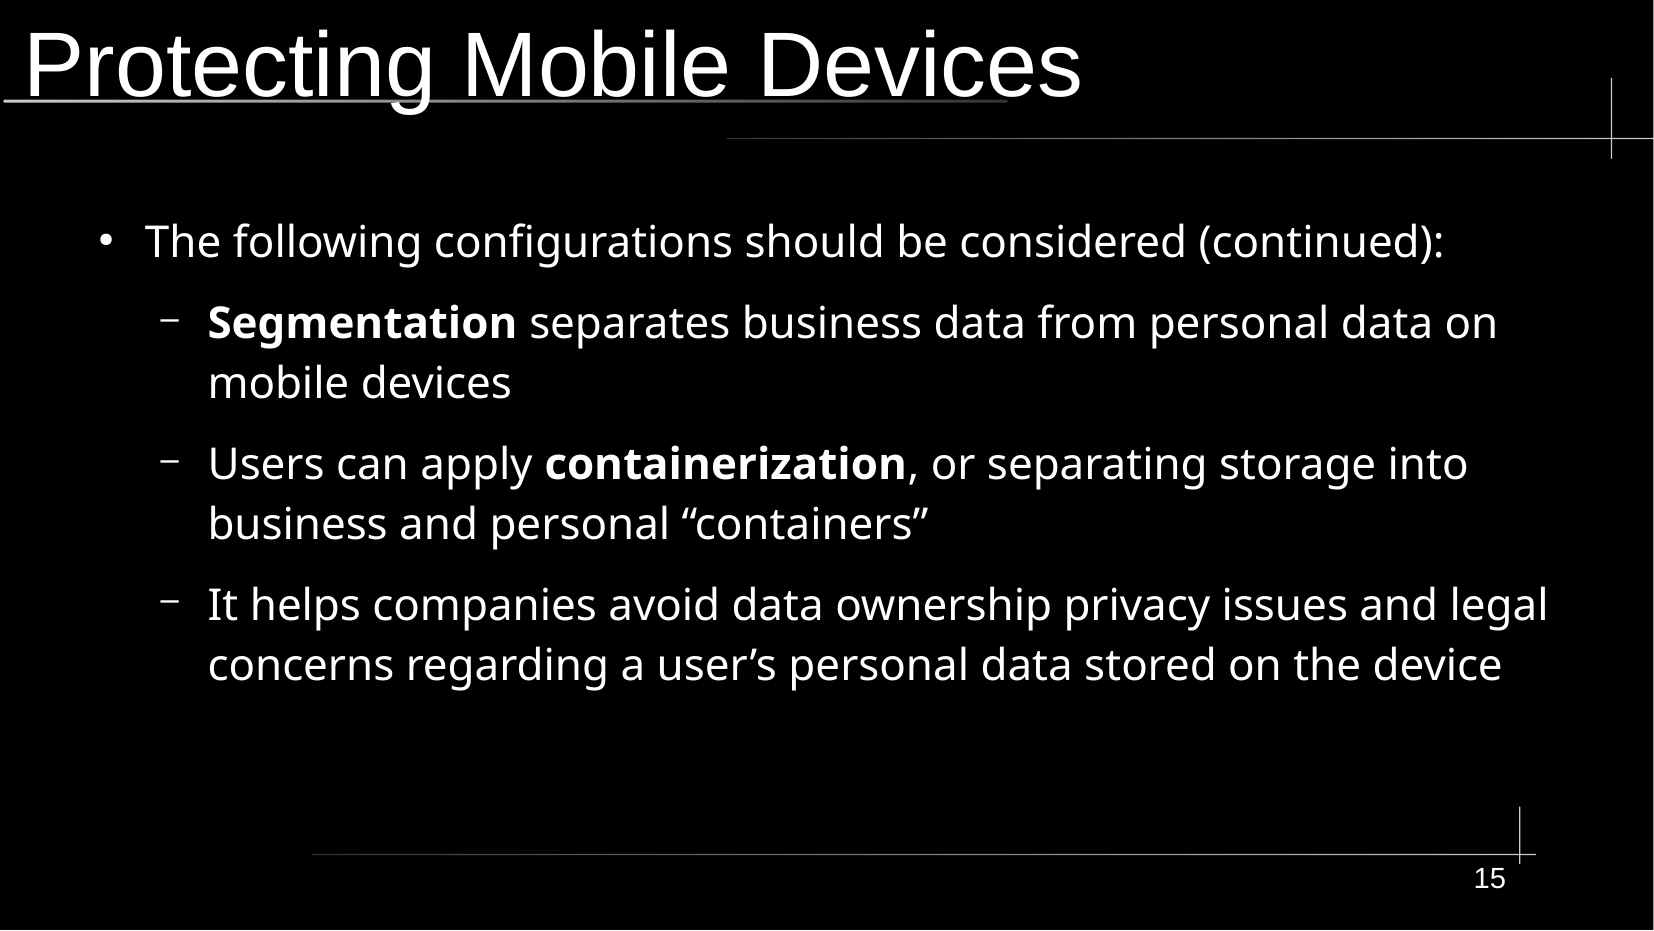

# Protecting Mobile Devices
The following configurations should be considered (continued):
Segmentation separates business data from personal data on mobile devices
Users can apply containerization, or separating storage into business and personal “containers”
It helps companies avoid data ownership privacy issues and legal concerns regarding a user’s personal data stored on the device
15